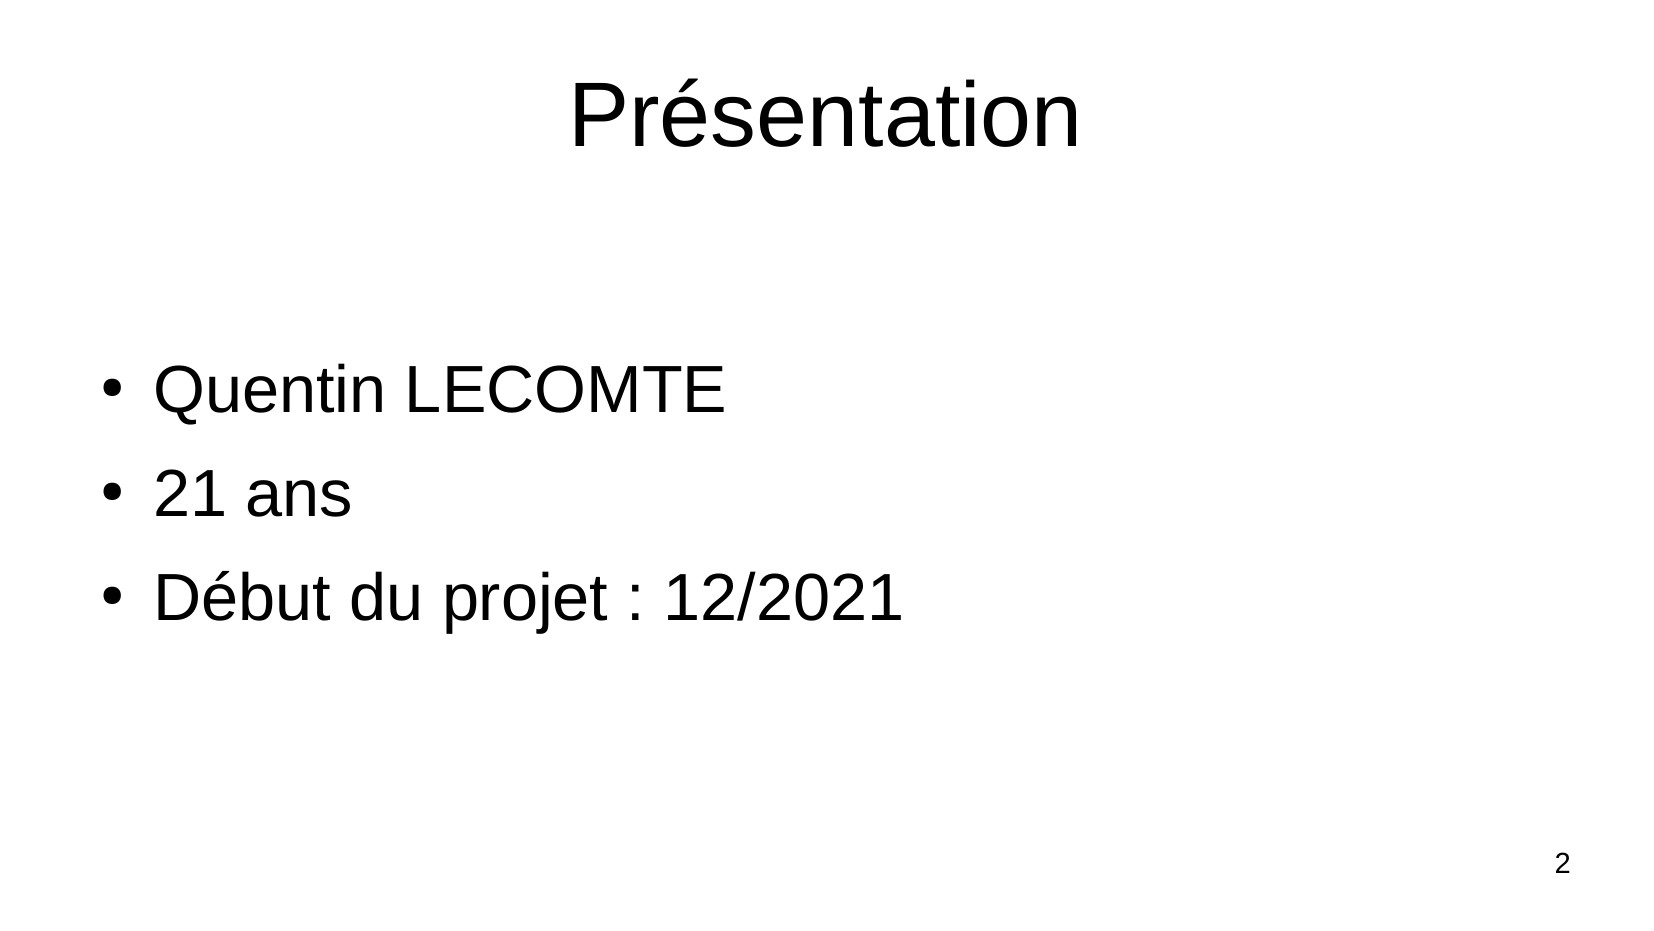

# Présentation
Quentin LECOMTE
21 ans
Début du projet : 12/2021
2